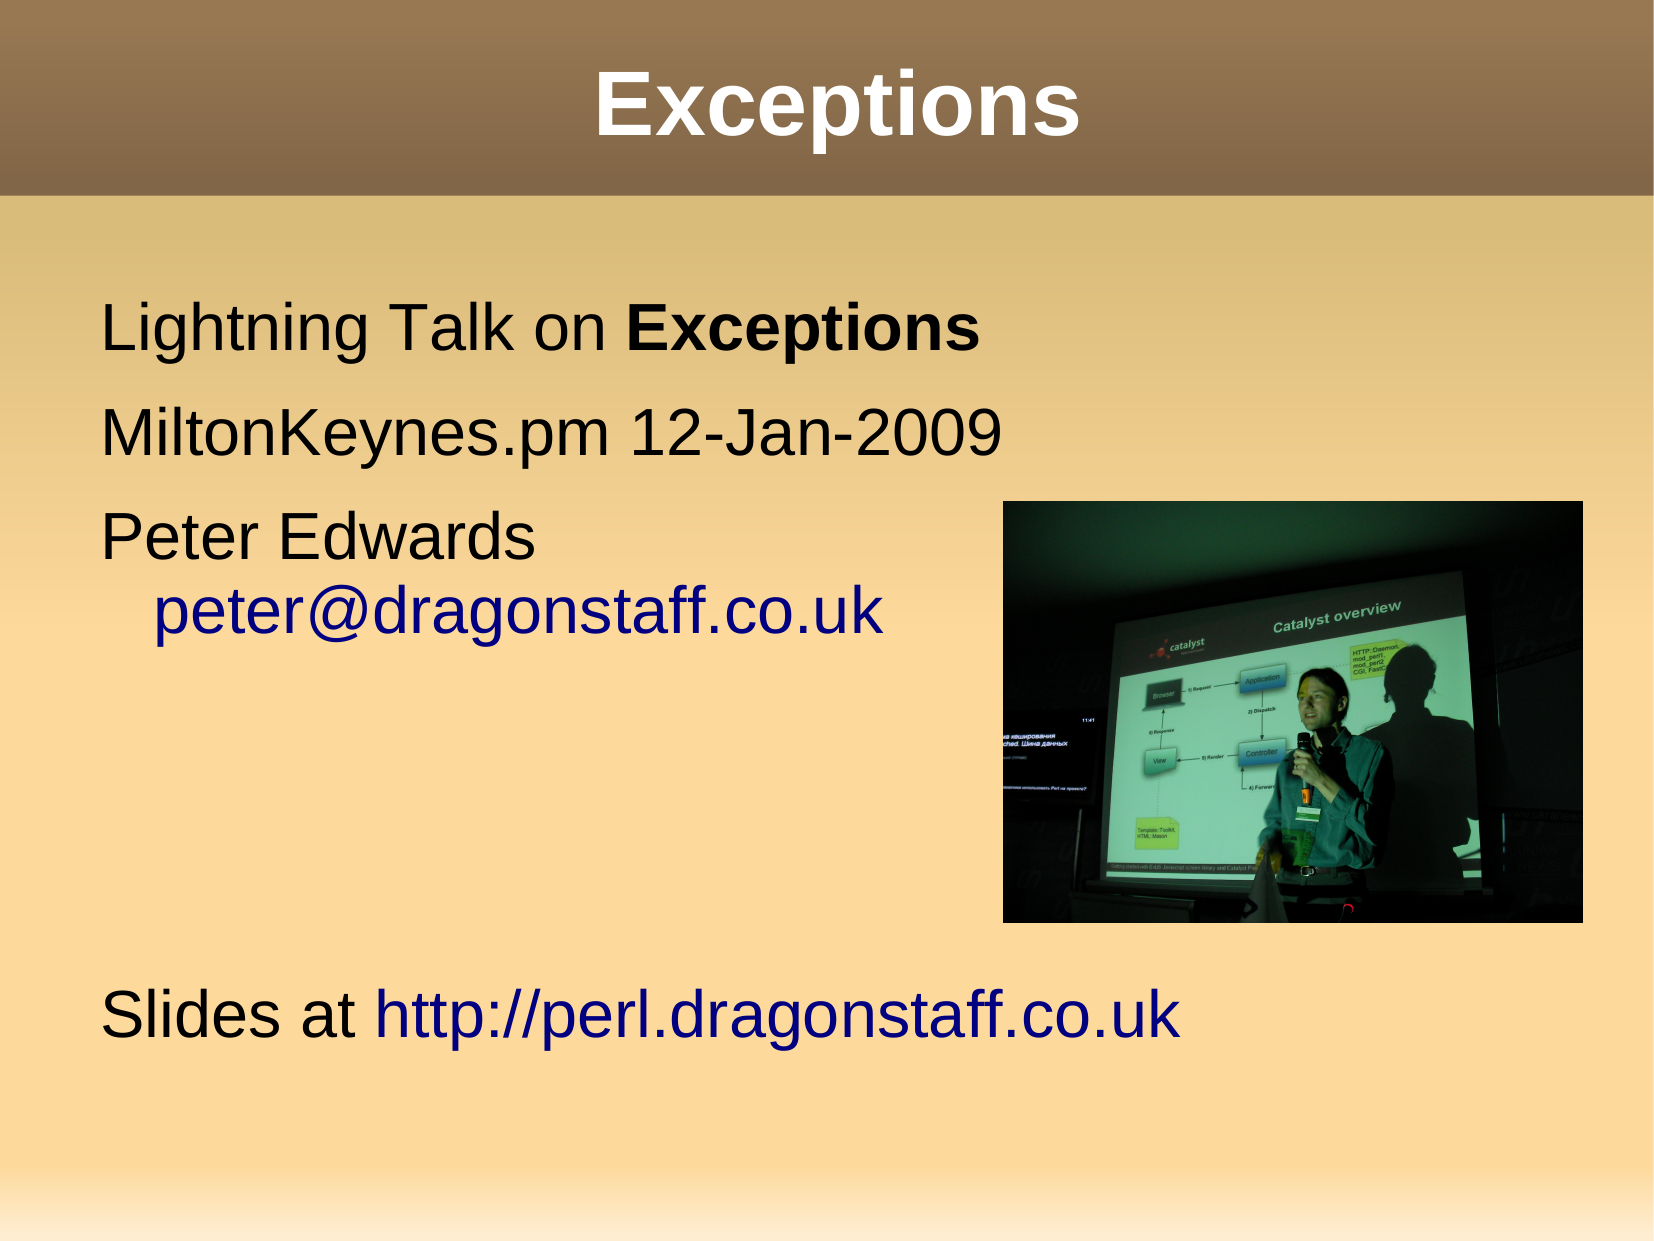

# Exceptions
Lightning Talk on Exceptions
MiltonKeynes.pm 12-Jan-2009
Peter Edwards
peter@dragonstaff.co.uk
Slides at http://perl.dragonstaff.co.uk